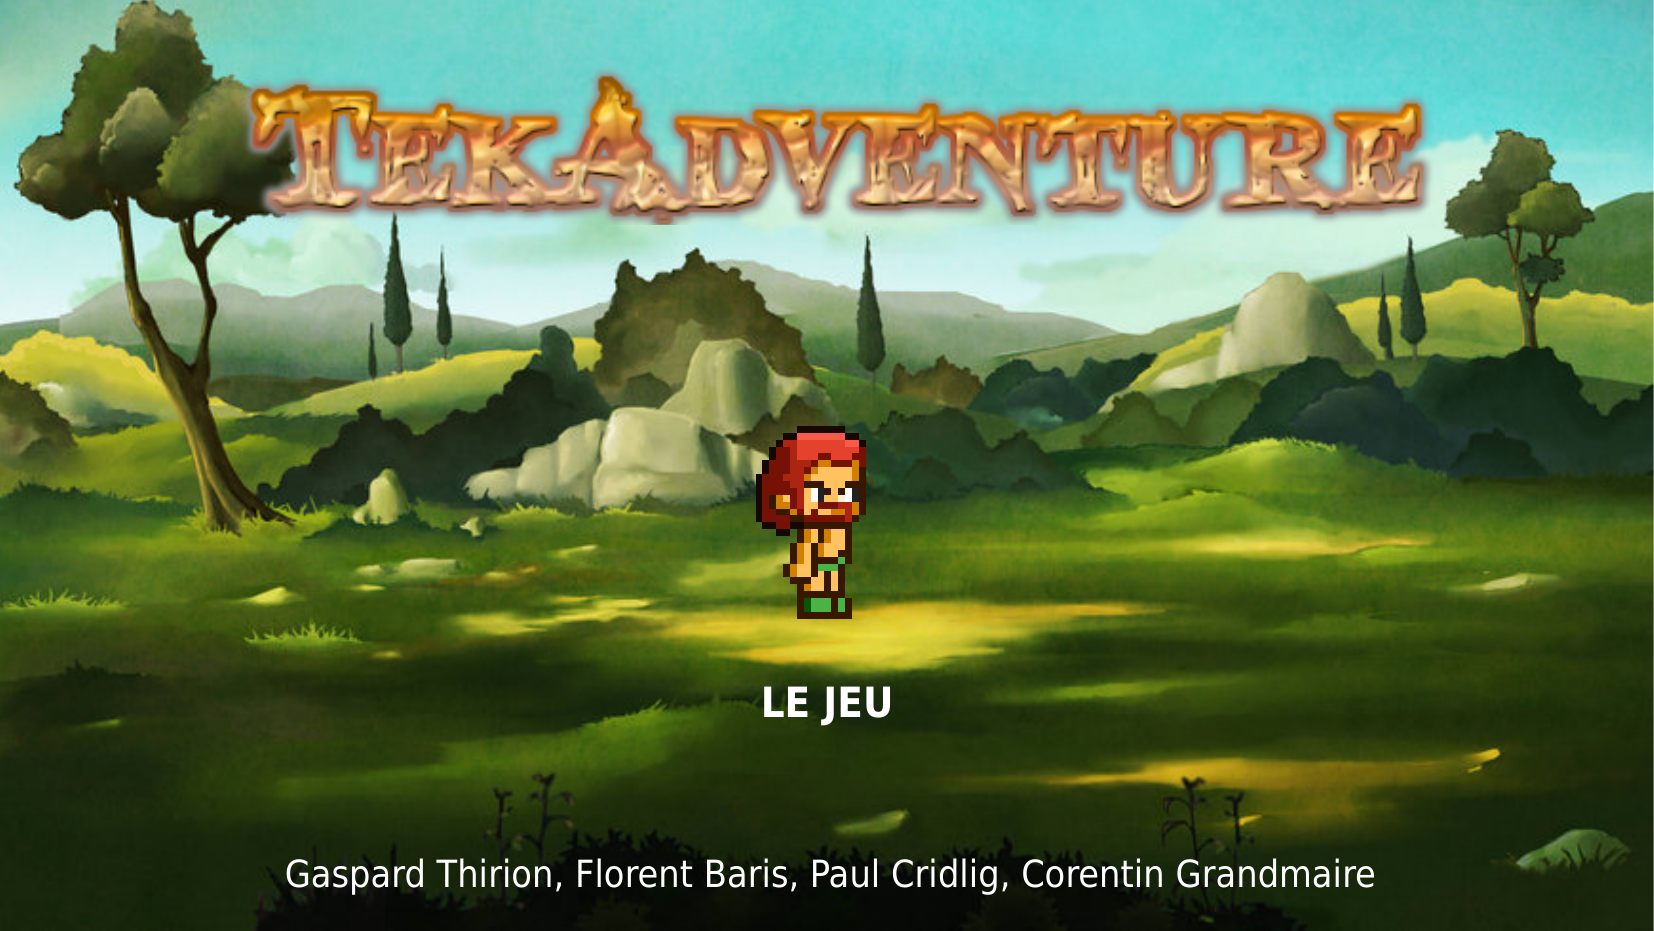

#
LE JEU
Gaspard Thirion, Florent Baris, Paul Cridlig, Corentin Grandmaire
Gaspard Thirion, Florent Baris, Paul Cridlig, Corentin Grandmaire